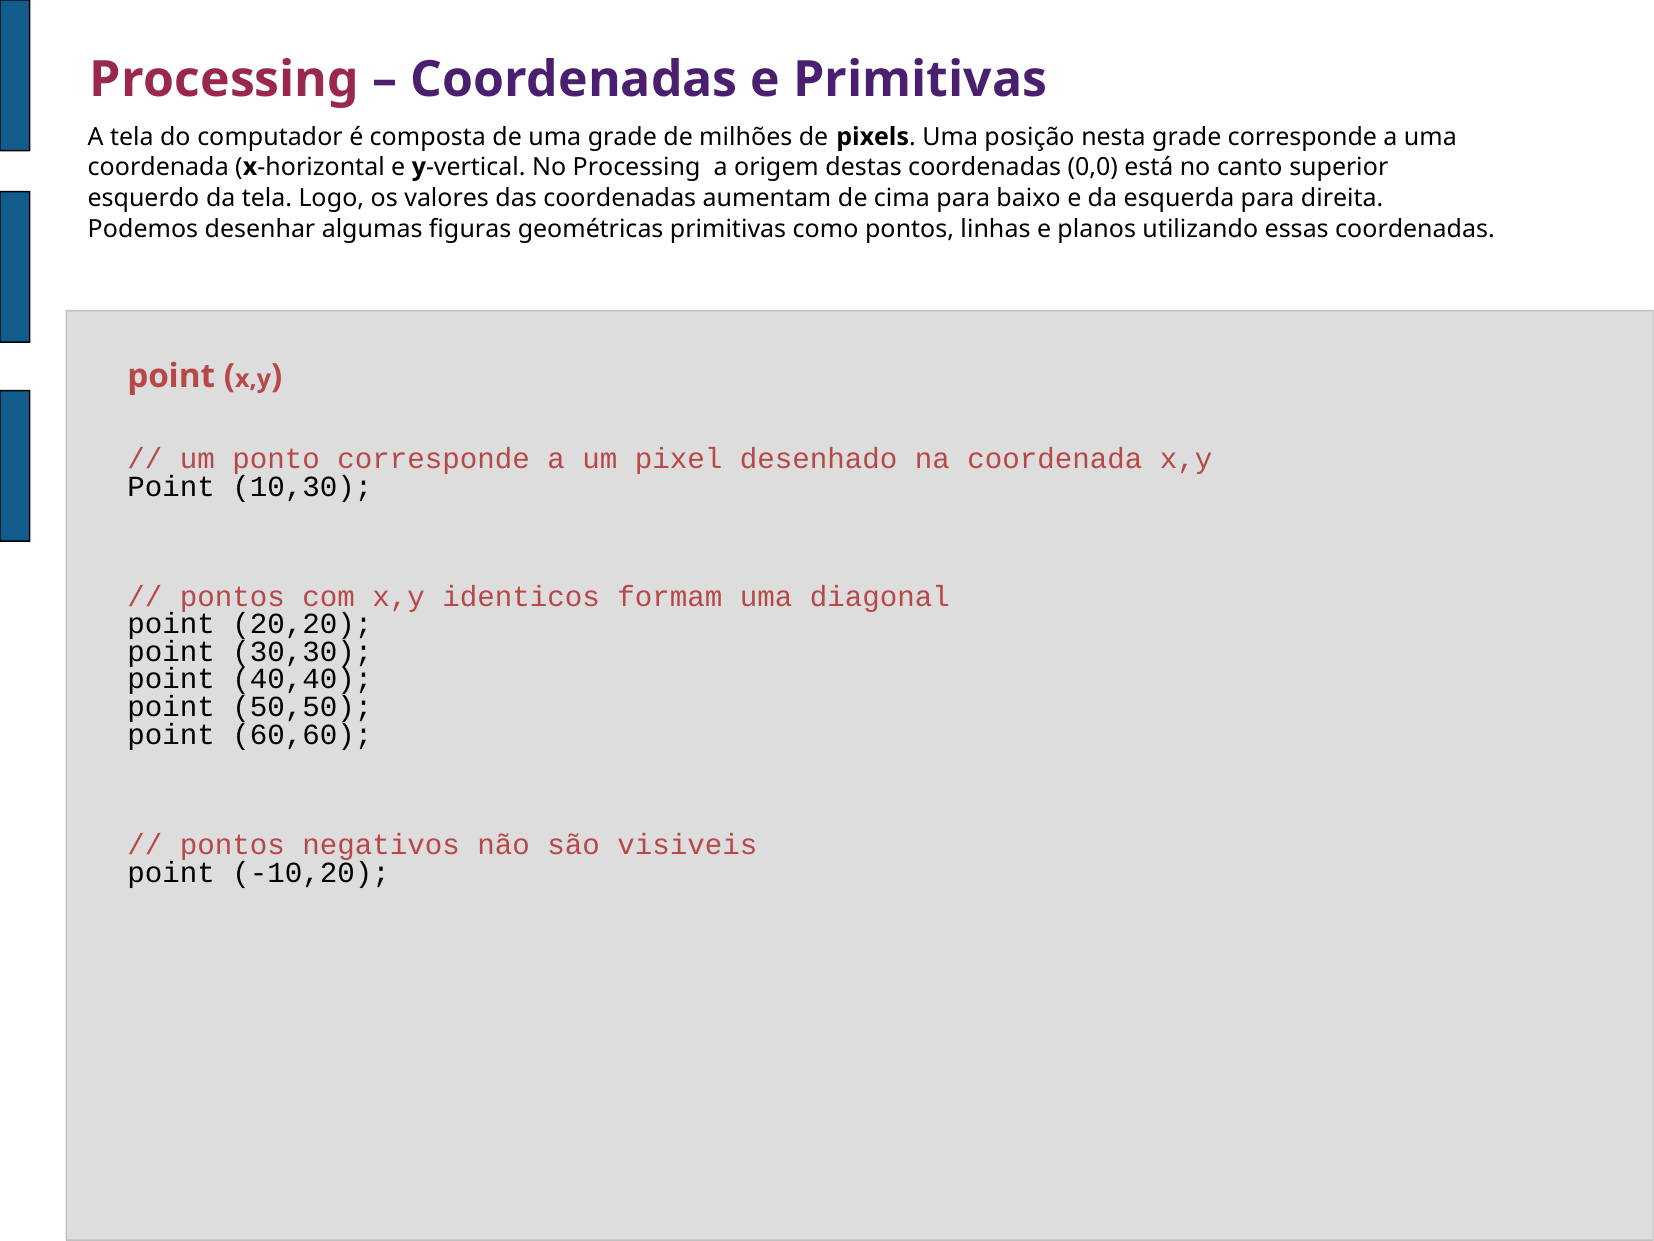

Processing – Coordenadas e Primitivas
A tela do computador é composta de uma grade de milhões de pixels. Uma posição nesta grade corresponde a uma
coordenada (x-horizontal e y-vertical. No Processing a origem destas coordenadas (0,0) está no canto superior
esquerdo da tela. Logo, os valores das coordenadas aumentam de cima para baixo e da esquerda para direita.
Podemos desenhar algumas figuras geométricas primitivas como pontos, linhas e planos utilizando essas coordenadas.
point (x,y)
// um ponto corresponde a um pixel desenhado na coordenada x,y
Point (10,30);
// pontos com x,y identicos formam uma diagonal
point (20,20);
point (30,30);
point (40,40);
point (50,50);
point (60,60);
// pontos negativos não são visiveis
point (-10,20);